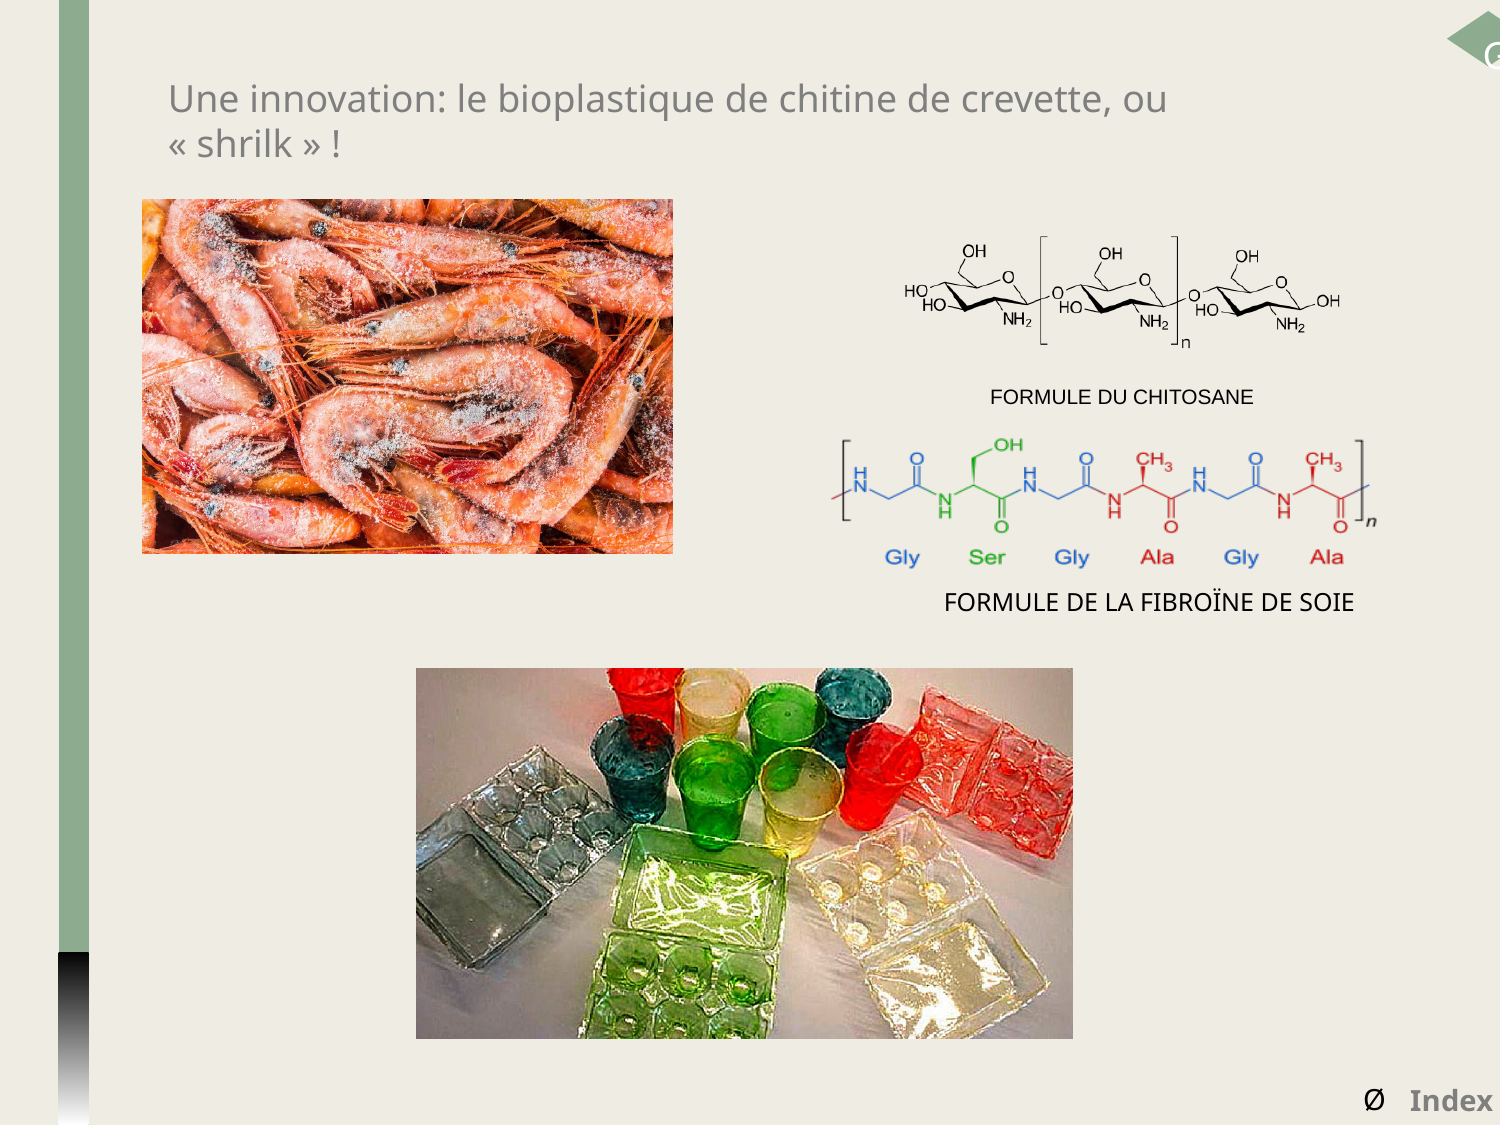

G
Une innovation: le bioplastique de chitine de crevette, ou « shrilk » !
FORMULE DU CHITOSANE
FORMULE DE LA FIBROÏNE DE SOIE
Index